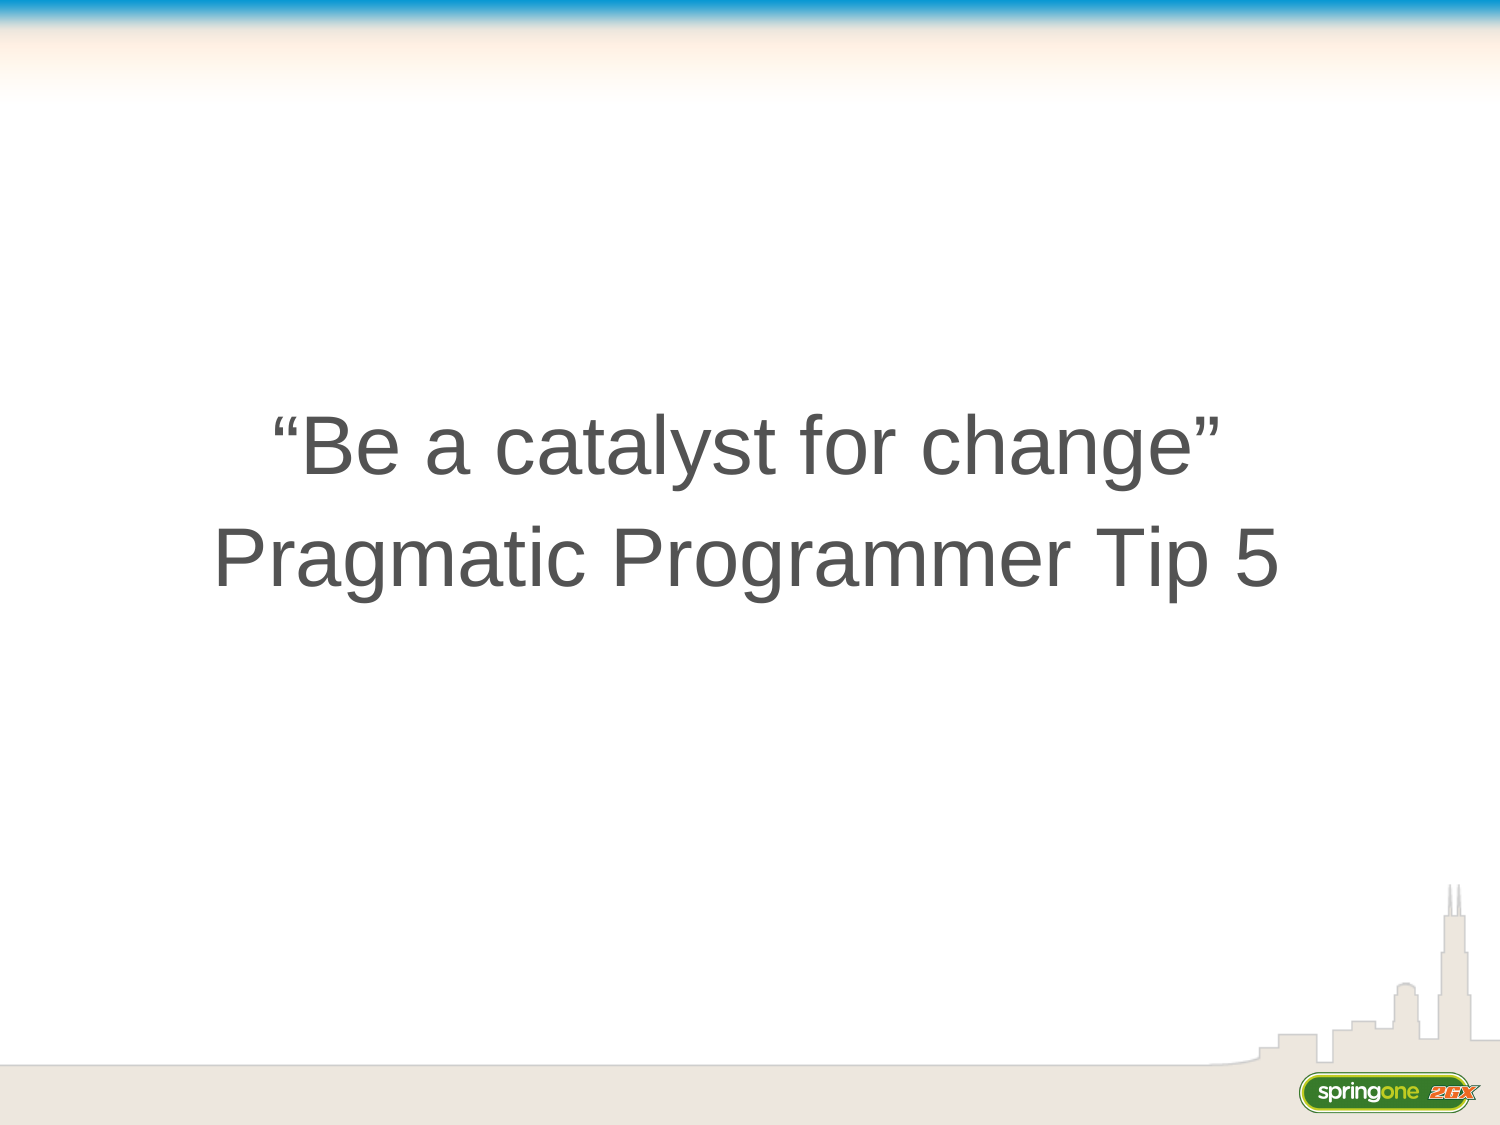

# “Be a catalyst for change”
Pragmatic Programmer Tip 5